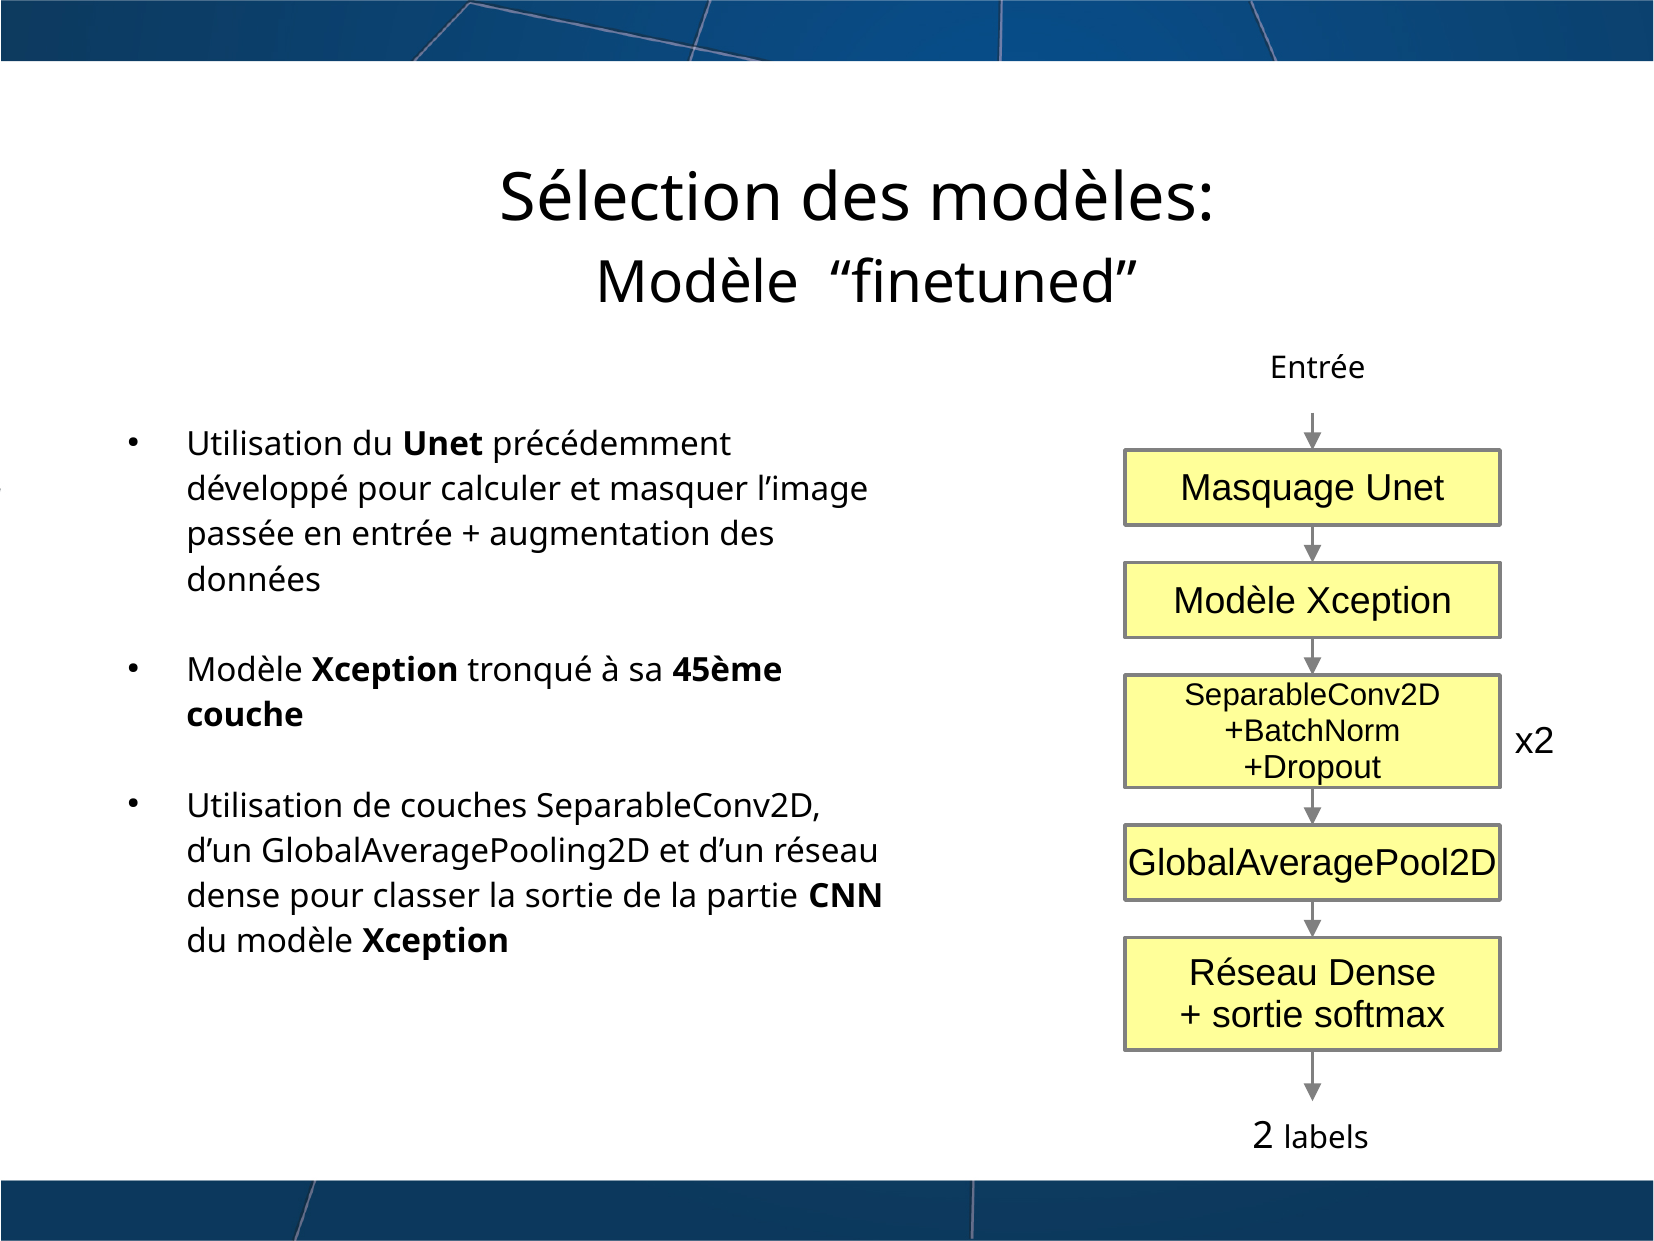

# Sélection des modèles: Modèle “finetuned”
Entrée
Utilisation du Unet précédemment développé pour calculer et masquer l’image passée en entrée + augmentation des données
Modèle Xception tronqué à sa 45ème couche
Utilisation de couches SeparableConv2D, d’un GlobalAveragePooling2D et d’un réseau dense pour classer la sortie de la partie CNN du modèle Xception
Masquage Unet
Modèle Xception
SeparableConv2D
+BatchNorm
+Dropout
x2
GlobalAveragePool2D
Réseau Dense
+ sortie softmax
2 labels